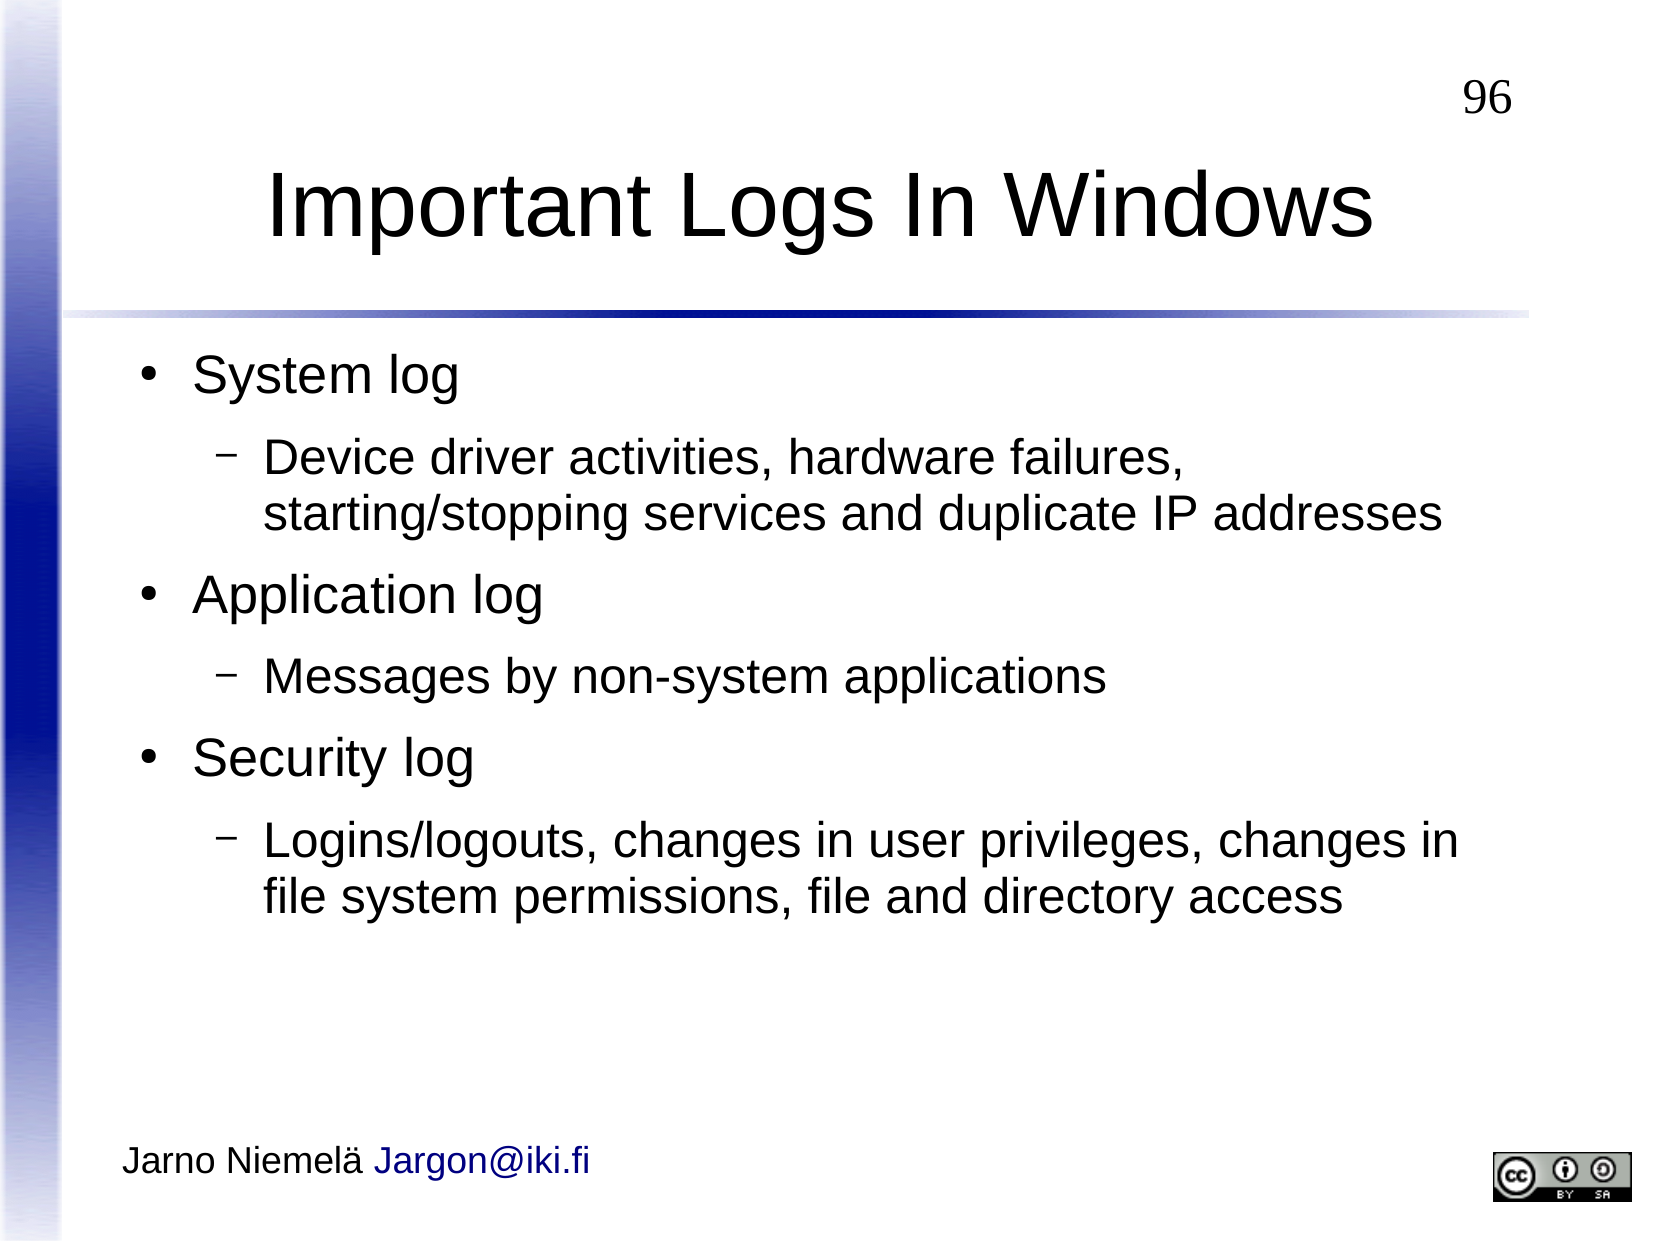

# Important Logs In Windows
System log
Device driver activities, hardware failures, starting/stopping services and duplicate IP addresses
Application log
Messages by non-system applications
Security log
Logins/logouts, changes in user privileges, changes in file system permissions, file and directory access